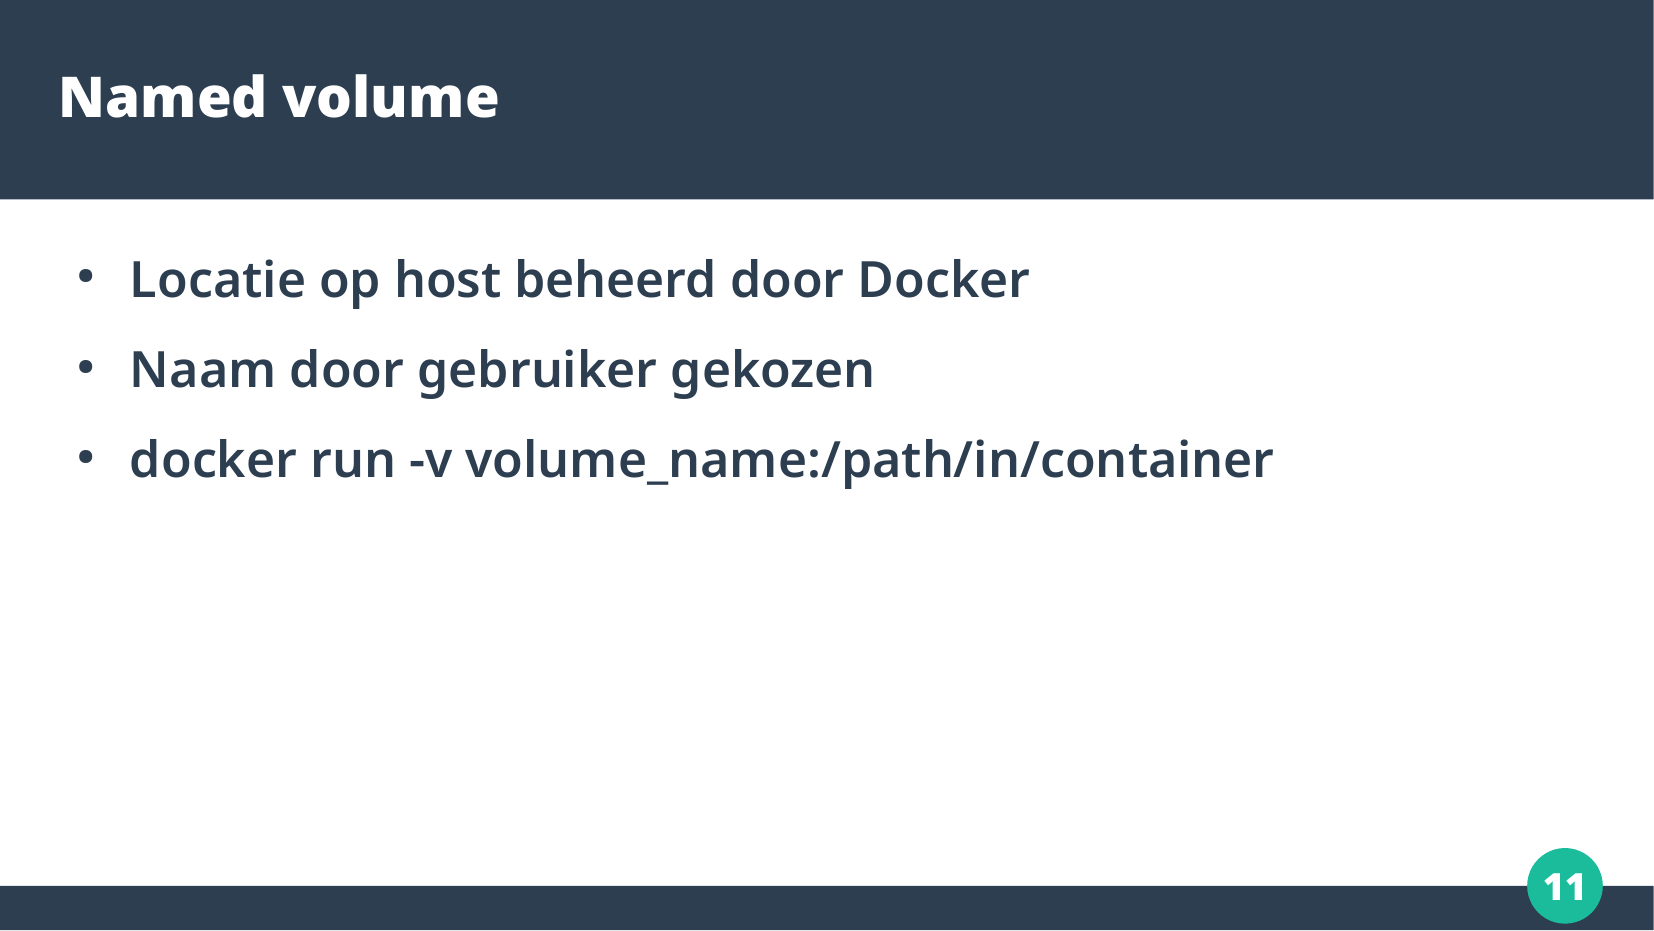

# Named volume
Locatie op host beheerd door Docker
Naam door gebruiker gekozen
docker run -v volume_name:/path/in/container